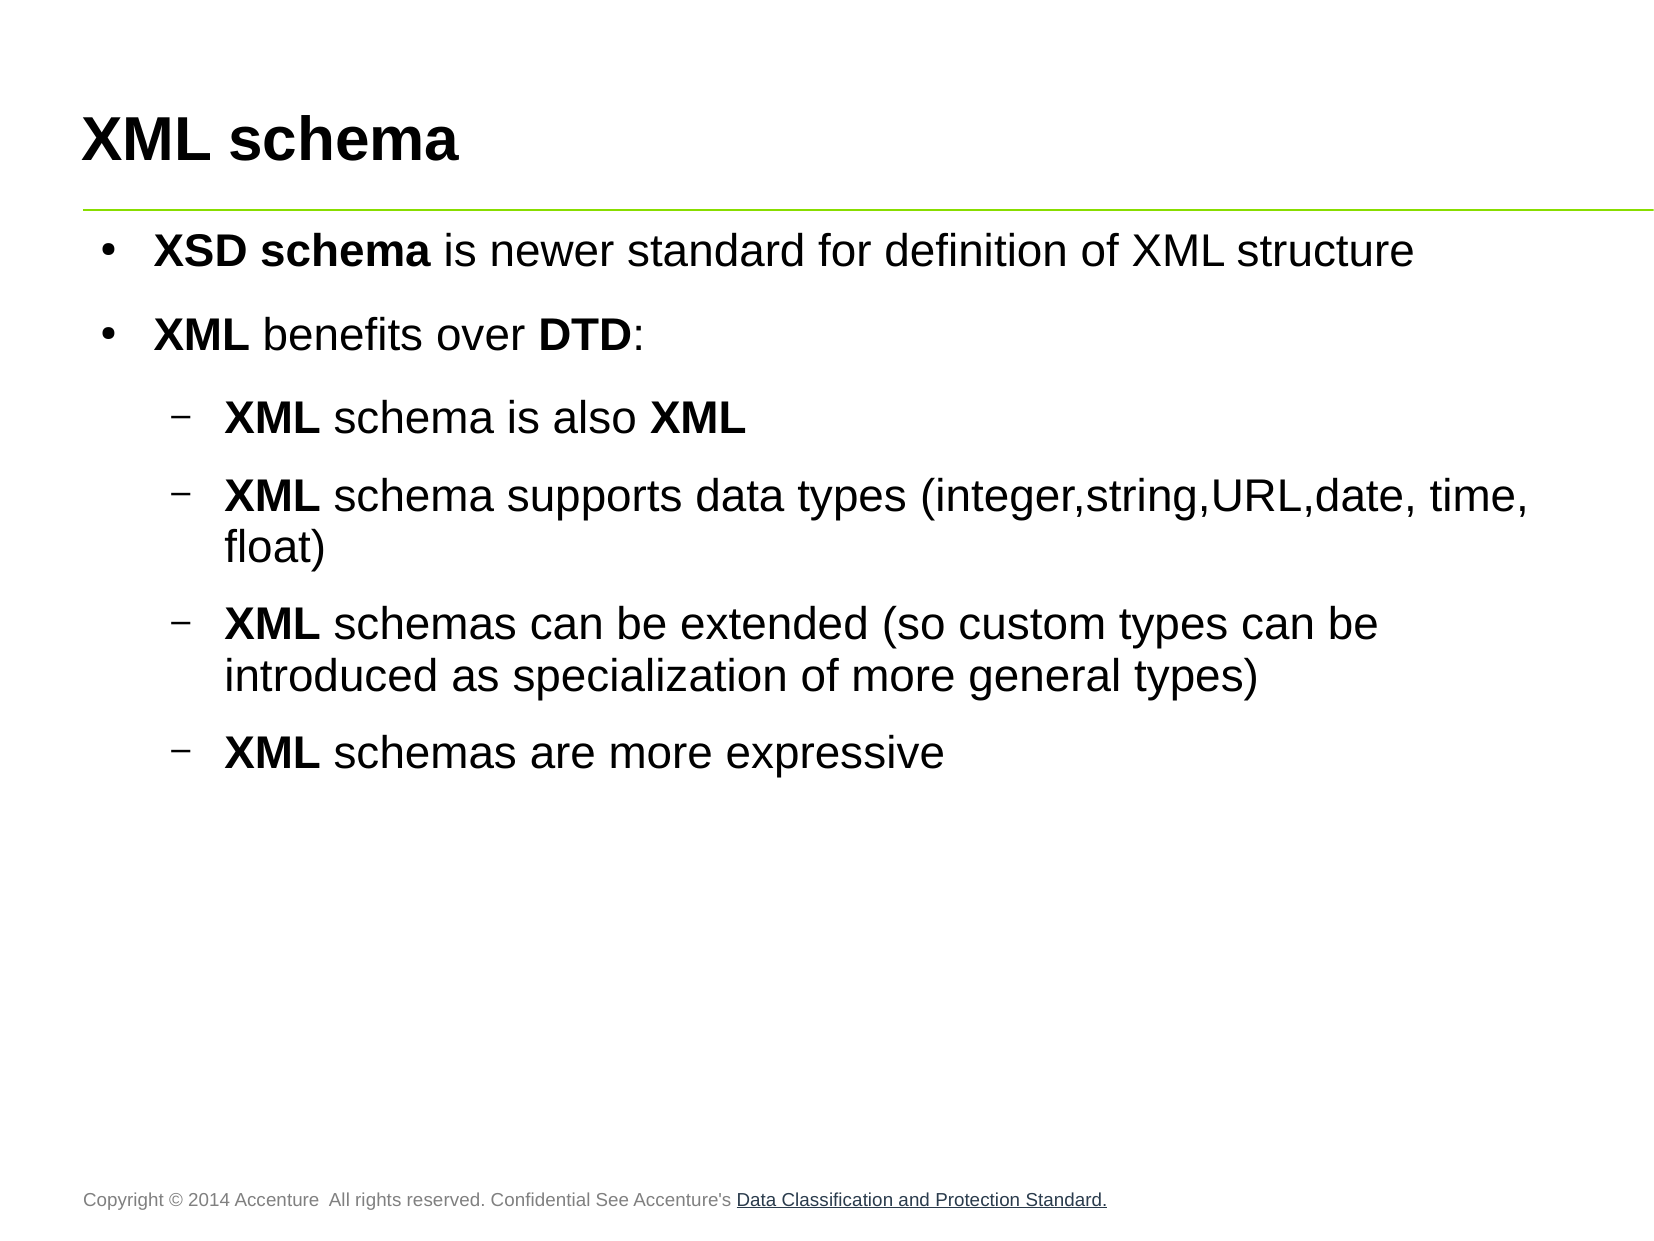

# XML schema
XSD schema is newer standard for definition of XML structure
XML benefits over DTD:
XML schema is also XML
XML schema supports data types (integer,string,URL,date, time, float)
XML schemas can be extended (so custom types can be introduced as specialization of more general types)
XML schemas are more expressive